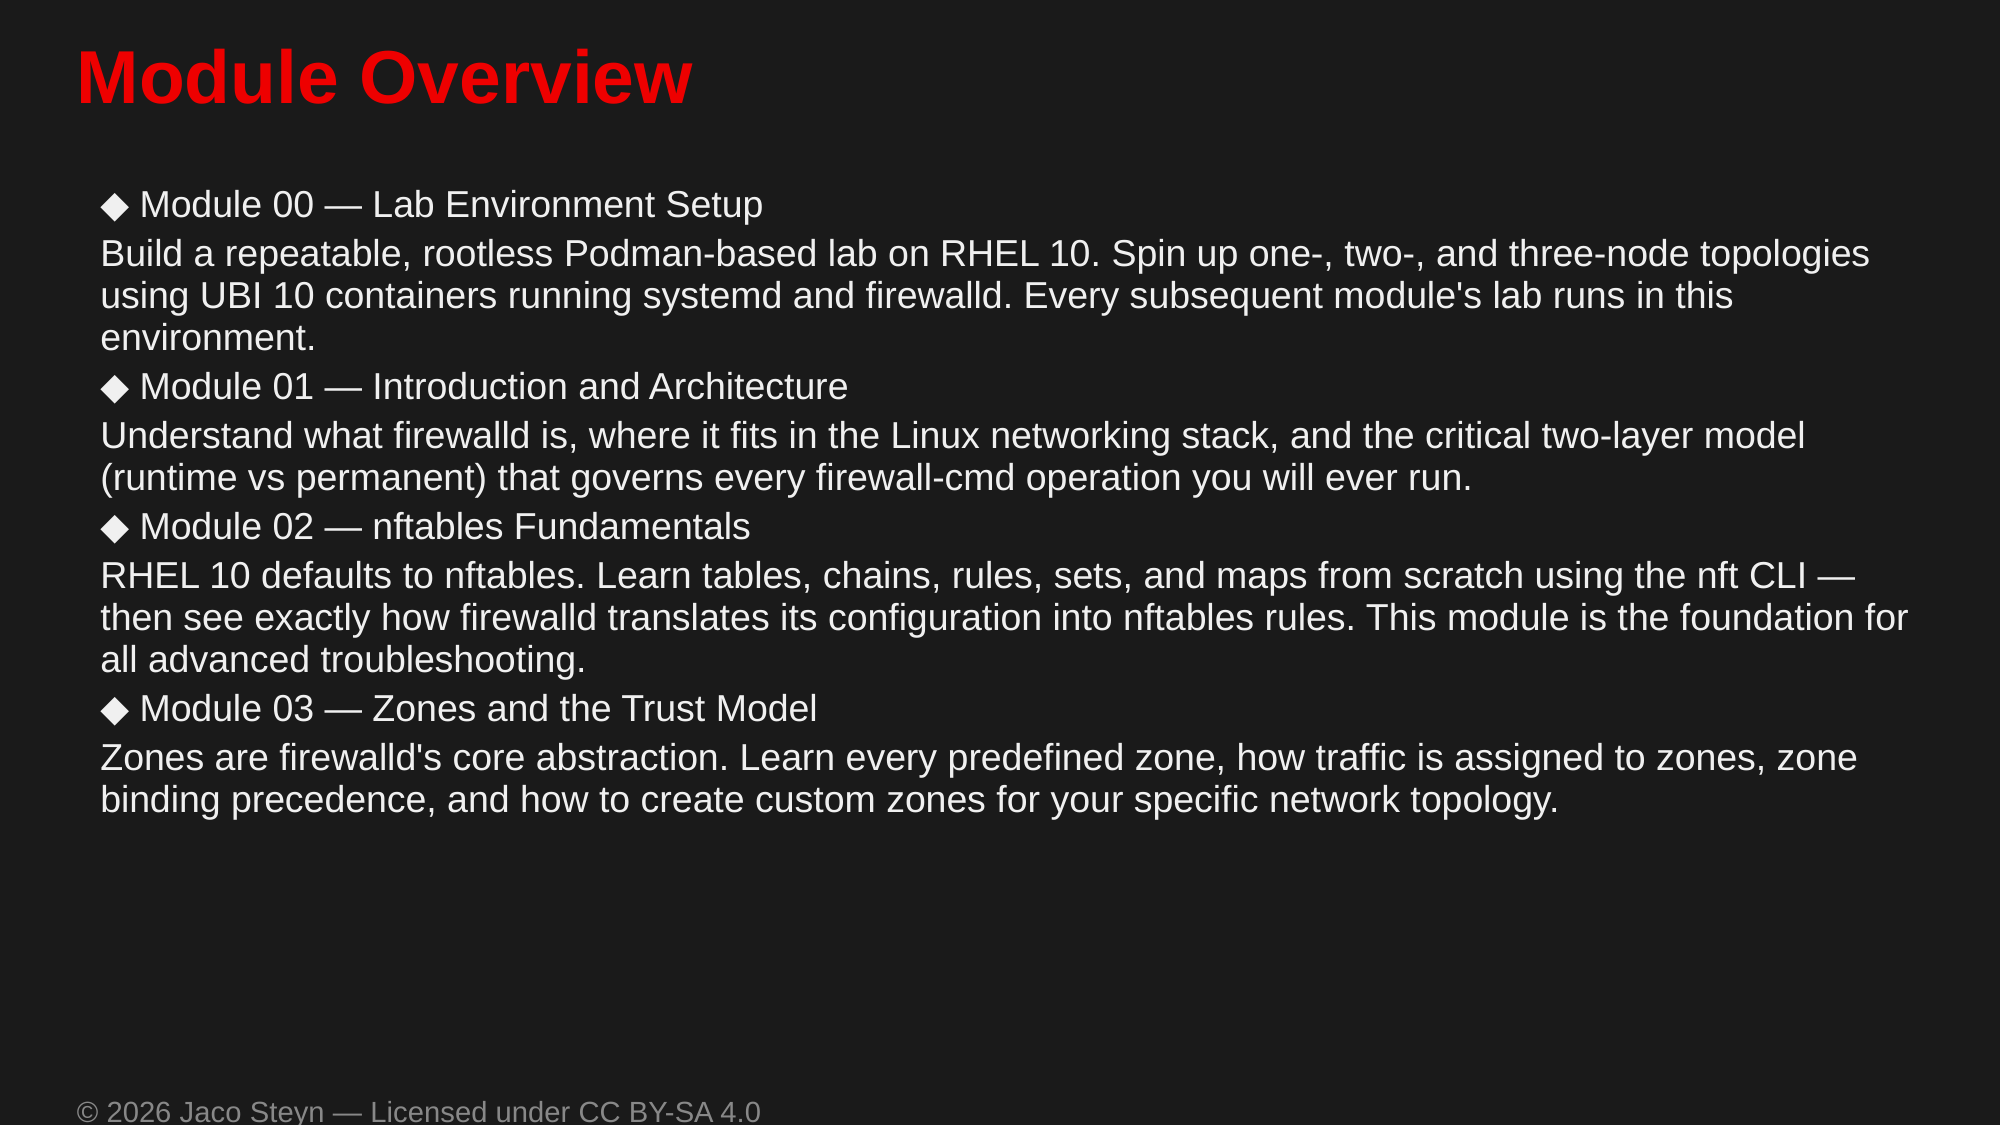

Module Overview
◆ Module 00 — Lab Environment Setup
Build a repeatable, rootless Podman-based lab on RHEL 10. Spin up one-, two-, and three-node topologies using UBI 10 containers running systemd and firewalld. Every subsequent module's lab runs in this environment.
◆ Module 01 — Introduction and Architecture
Understand what firewalld is, where it fits in the Linux networking stack, and the critical two-layer model (runtime vs permanent) that governs every firewall-cmd operation you will ever run.
◆ Module 02 — nftables Fundamentals
RHEL 10 defaults to nftables. Learn tables, chains, rules, sets, and maps from scratch using the nft CLI — then see exactly how firewalld translates its configuration into nftables rules. This module is the foundation for all advanced troubleshooting.
◆ Module 03 — Zones and the Trust Model
Zones are firewalld's core abstraction. Learn every predefined zone, how traffic is assigned to zones, zone binding precedence, and how to create custom zones for your specific network topology.
© 2026 Jaco Steyn — Licensed under CC BY-SA 4.0